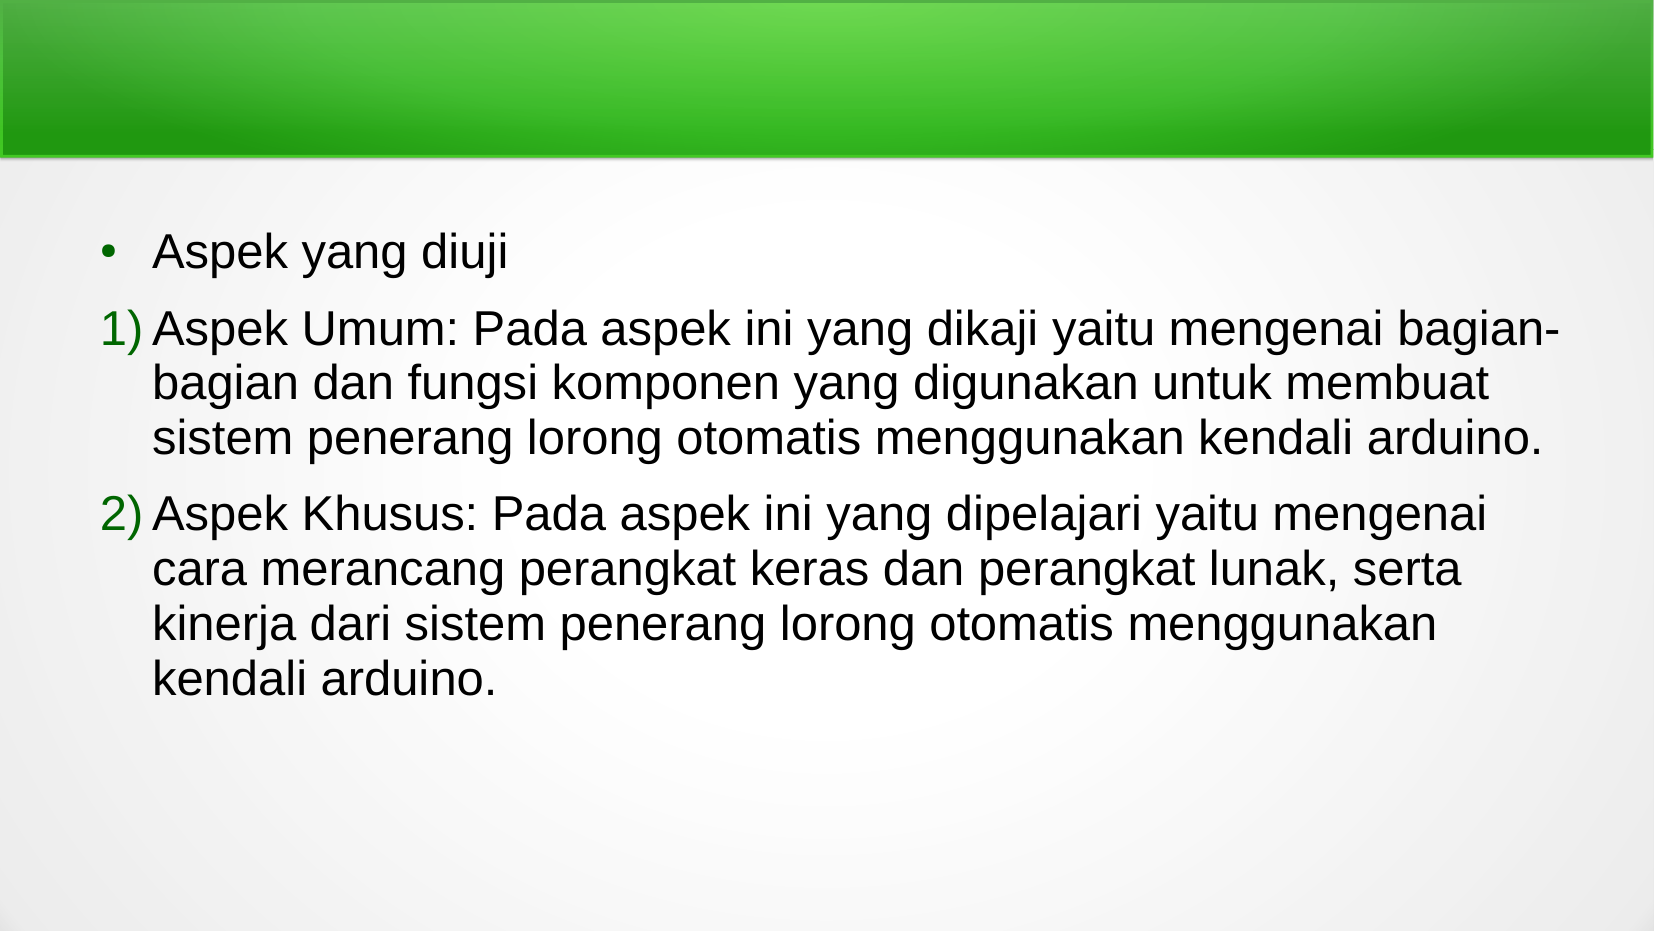

#
Aspek yang diuji
Aspek Umum: Pada aspek ini yang dikaji yaitu mengenai bagian-bagian dan fungsi komponen yang digunakan untuk membuat sistem penerang lorong otomatis menggunakan kendali arduino.
Aspek Khusus: Pada aspek ini yang dipelajari yaitu mengenai cara merancang perangkat keras dan perangkat lunak, serta kinerja dari sistem penerang lorong otomatis menggunakan kendali arduino.